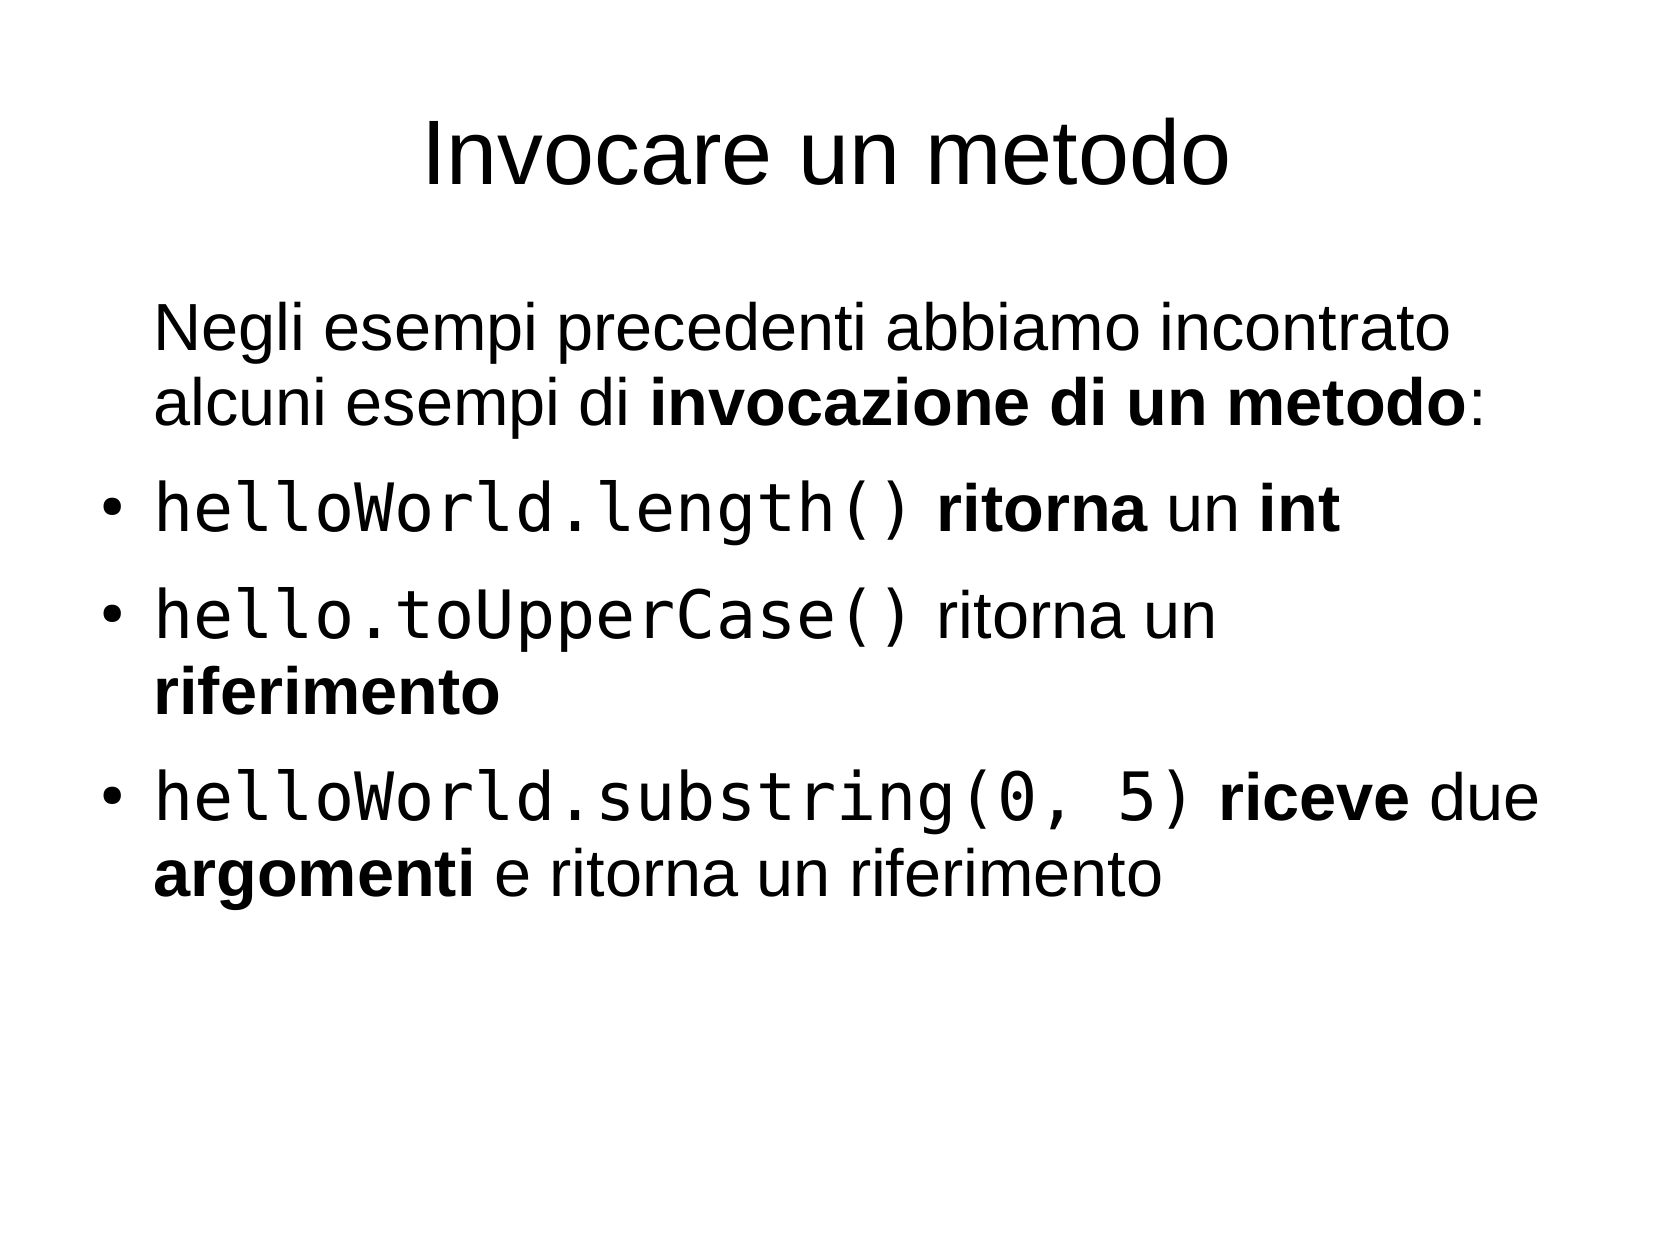

# Invocare un metodo
Negli esempi precedenti abbiamo incontrato alcuni esempi di invocazione di un metodo:
helloWorld.length() ritorna un int
hello.toUpperCase() ritorna un riferimento
helloWorld.substring(0, 5) riceve due argomenti e ritorna un riferimento